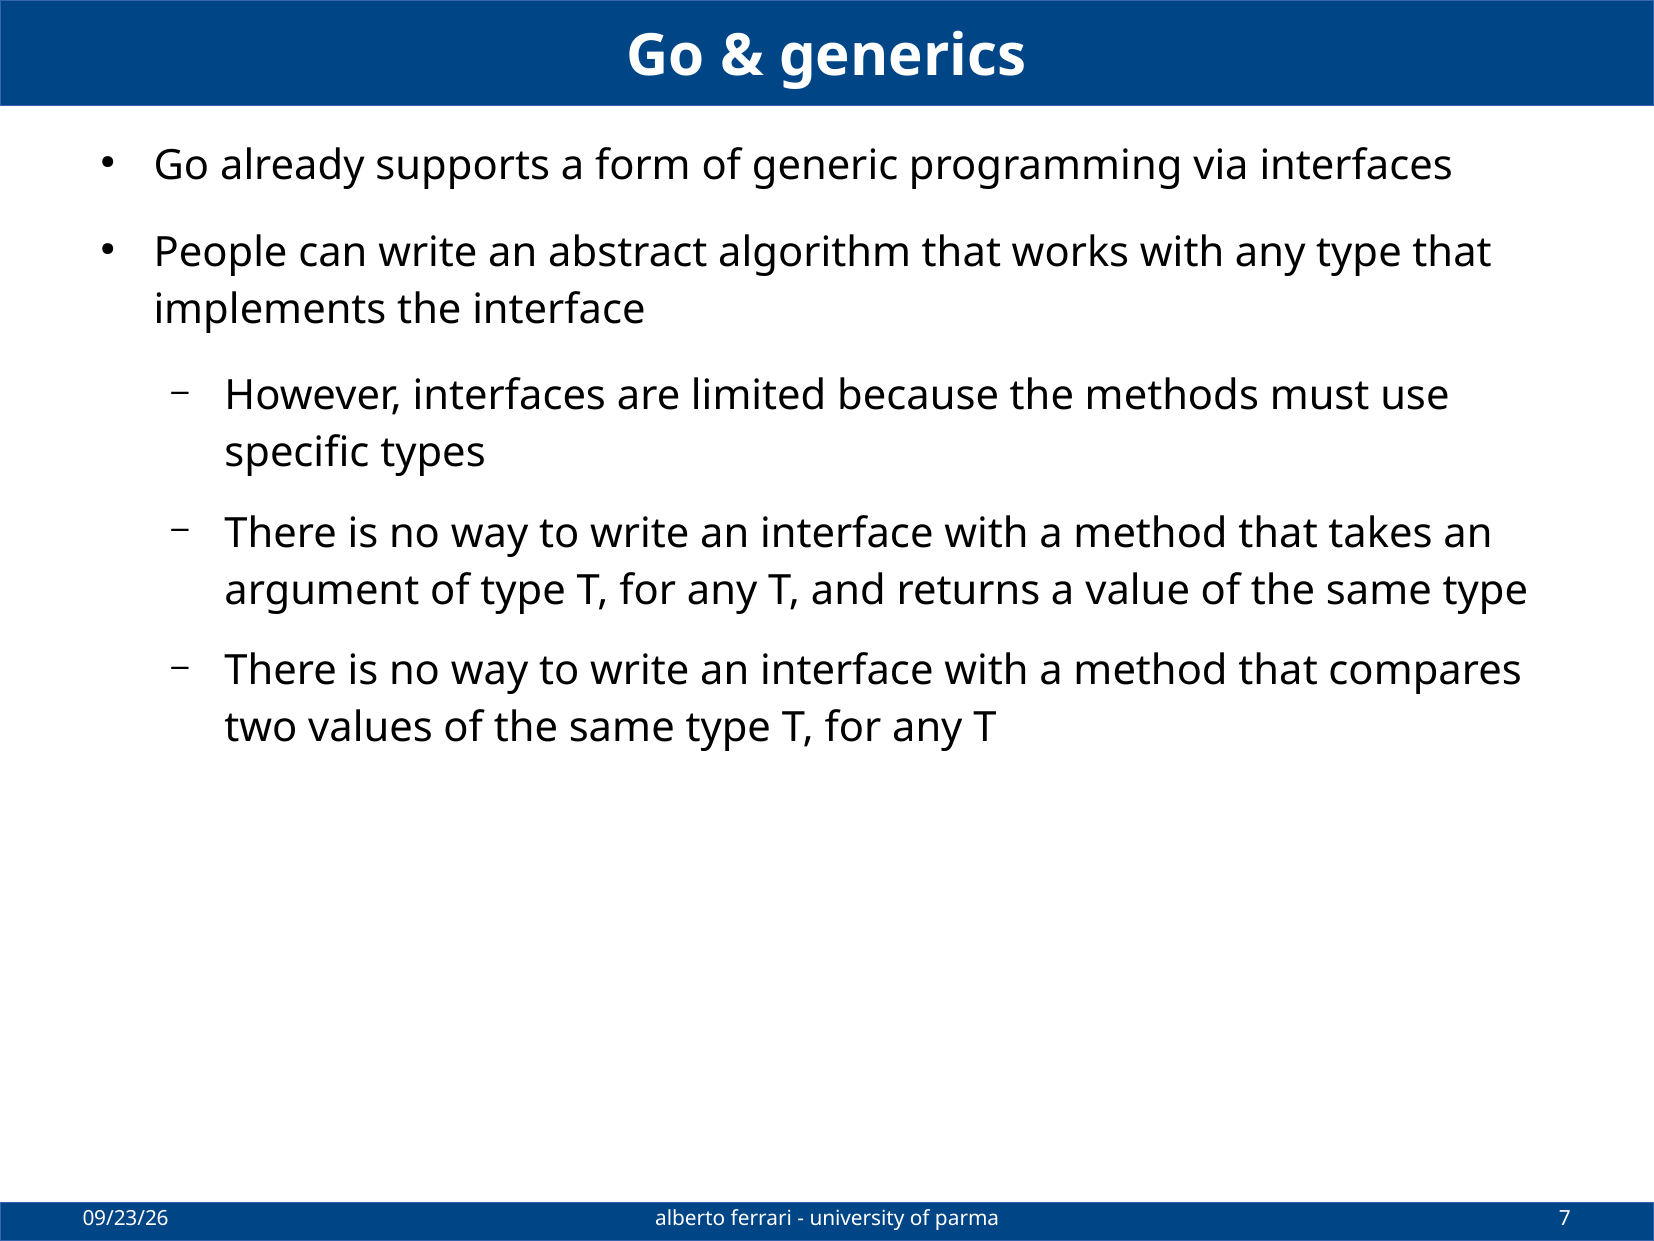

# Go & generics
Go already supports a form of generic programming via interfaces
People can write an abstract algorithm that works with any type that implements the interface
However, interfaces are limited because the methods must use specific types
There is no way to write an interface with a method that takes an argument of type T, for any T, and returns a value of the same type
There is no way to write an interface with a method that compares two values of the same type T, for any T
alberto ferrari - university of parma
7